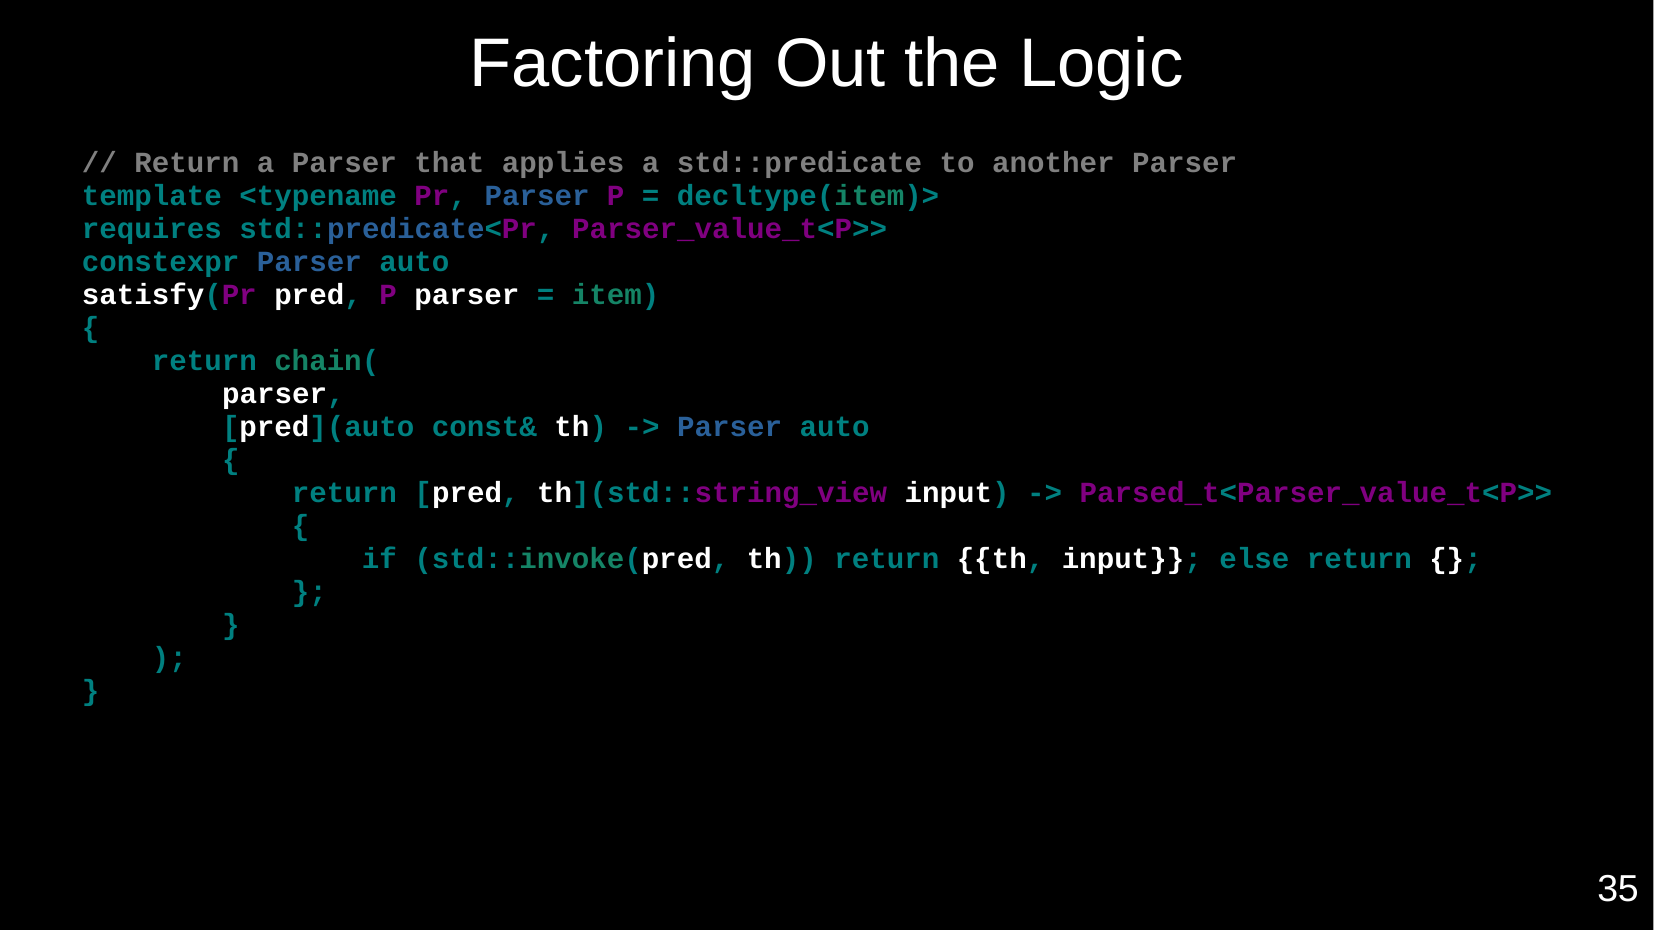

# Factoring Out the Logic
// Return a Parser that applies a std::predicate to another Parser
template <typename Pr, Parser P = decltype(item)>
requires std::predicate<Pr, Parser_value_t<P>>
constexpr Parser auto
satisfy(Pr pred, P parser = item)
{
 return chain(
 parser,
 [pred](auto const& th) -> Parser auto
 {
 return [pred, th](std::string_view input) -> Parsed_t<Parser_value_t<P>>
 {
 if (std::invoke(pred, th)) return {{th, input}}; else return {};
 };
 }
 );
}